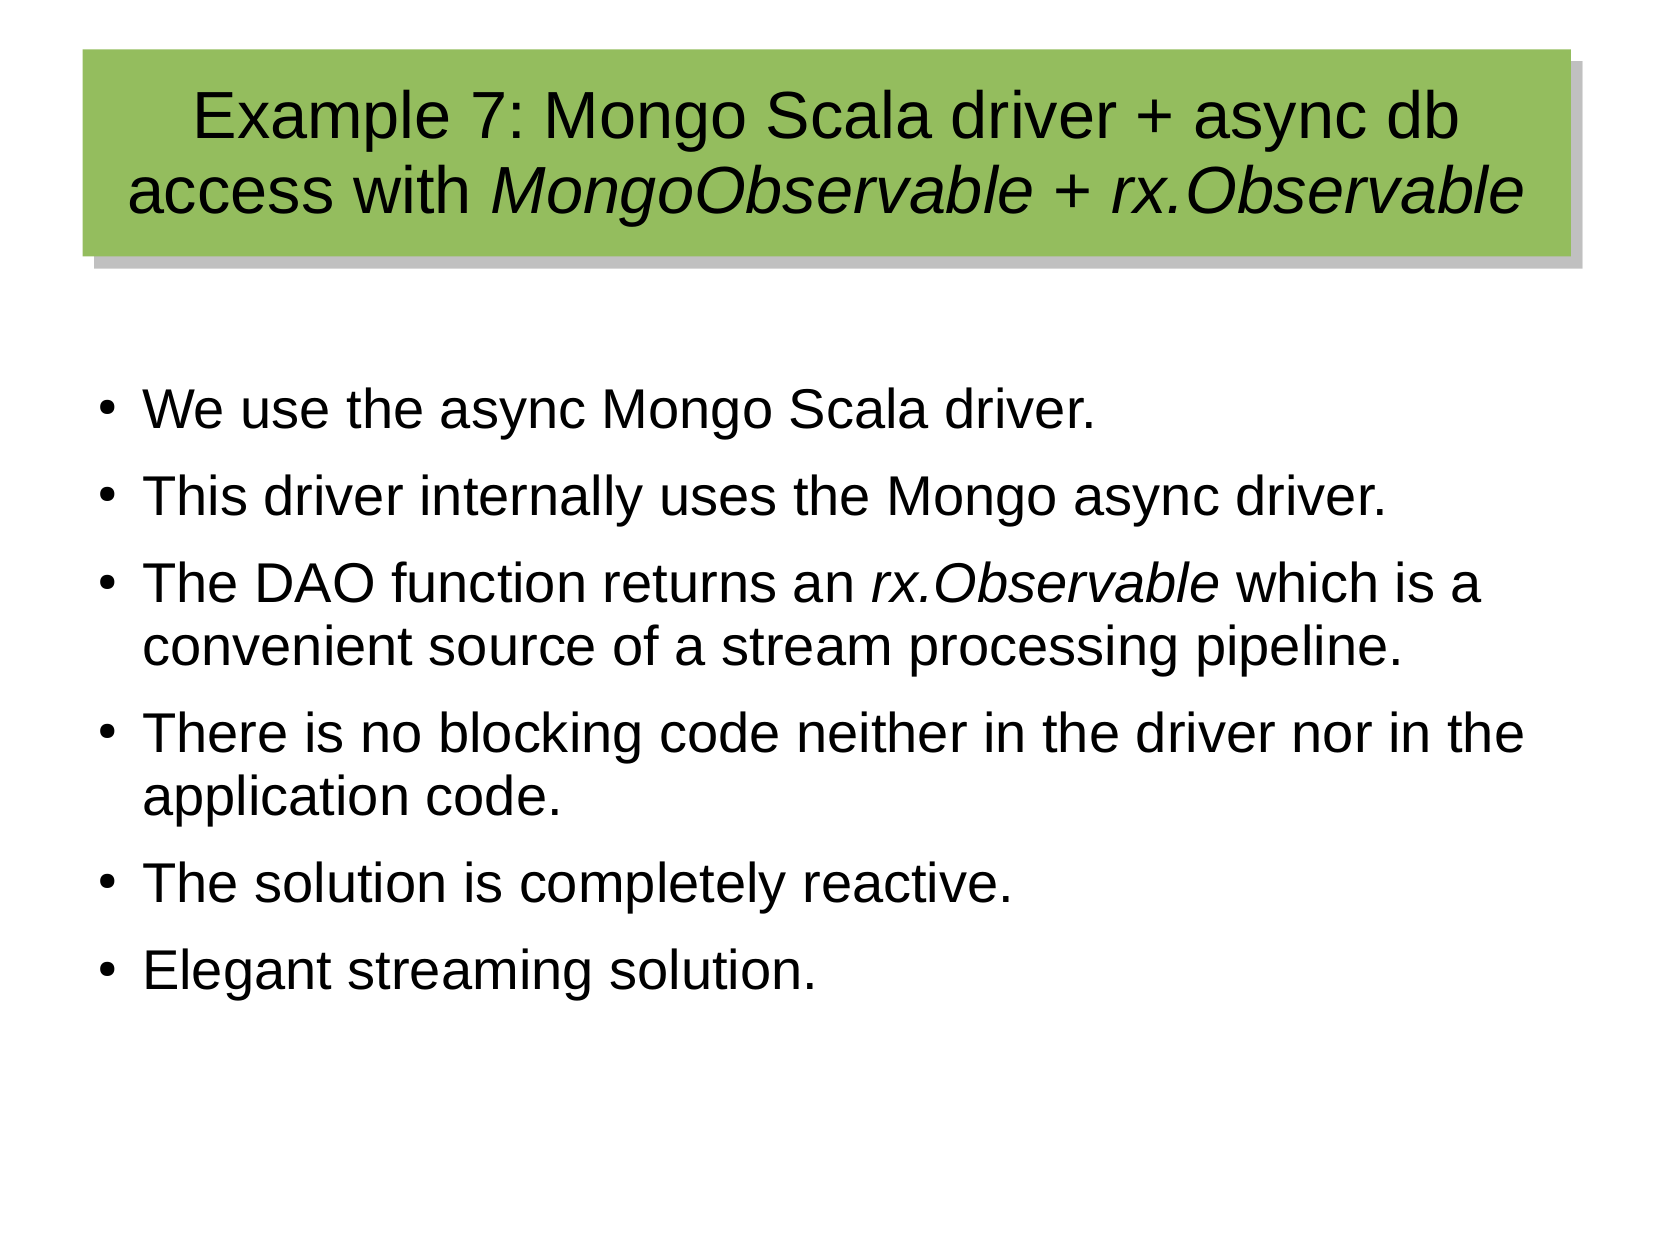

# Example 7: Mongo Scala driver + async db access with MongoObservable + rx.Observable
We use the async Mongo Scala driver.
This driver internally uses the Mongo async driver.
The DAO function returns an rx.Observable which is a convenient source of a stream processing pipeline.
There is no blocking code neither in the driver nor in the application code.
The solution is completely reactive.
Elegant streaming solution.